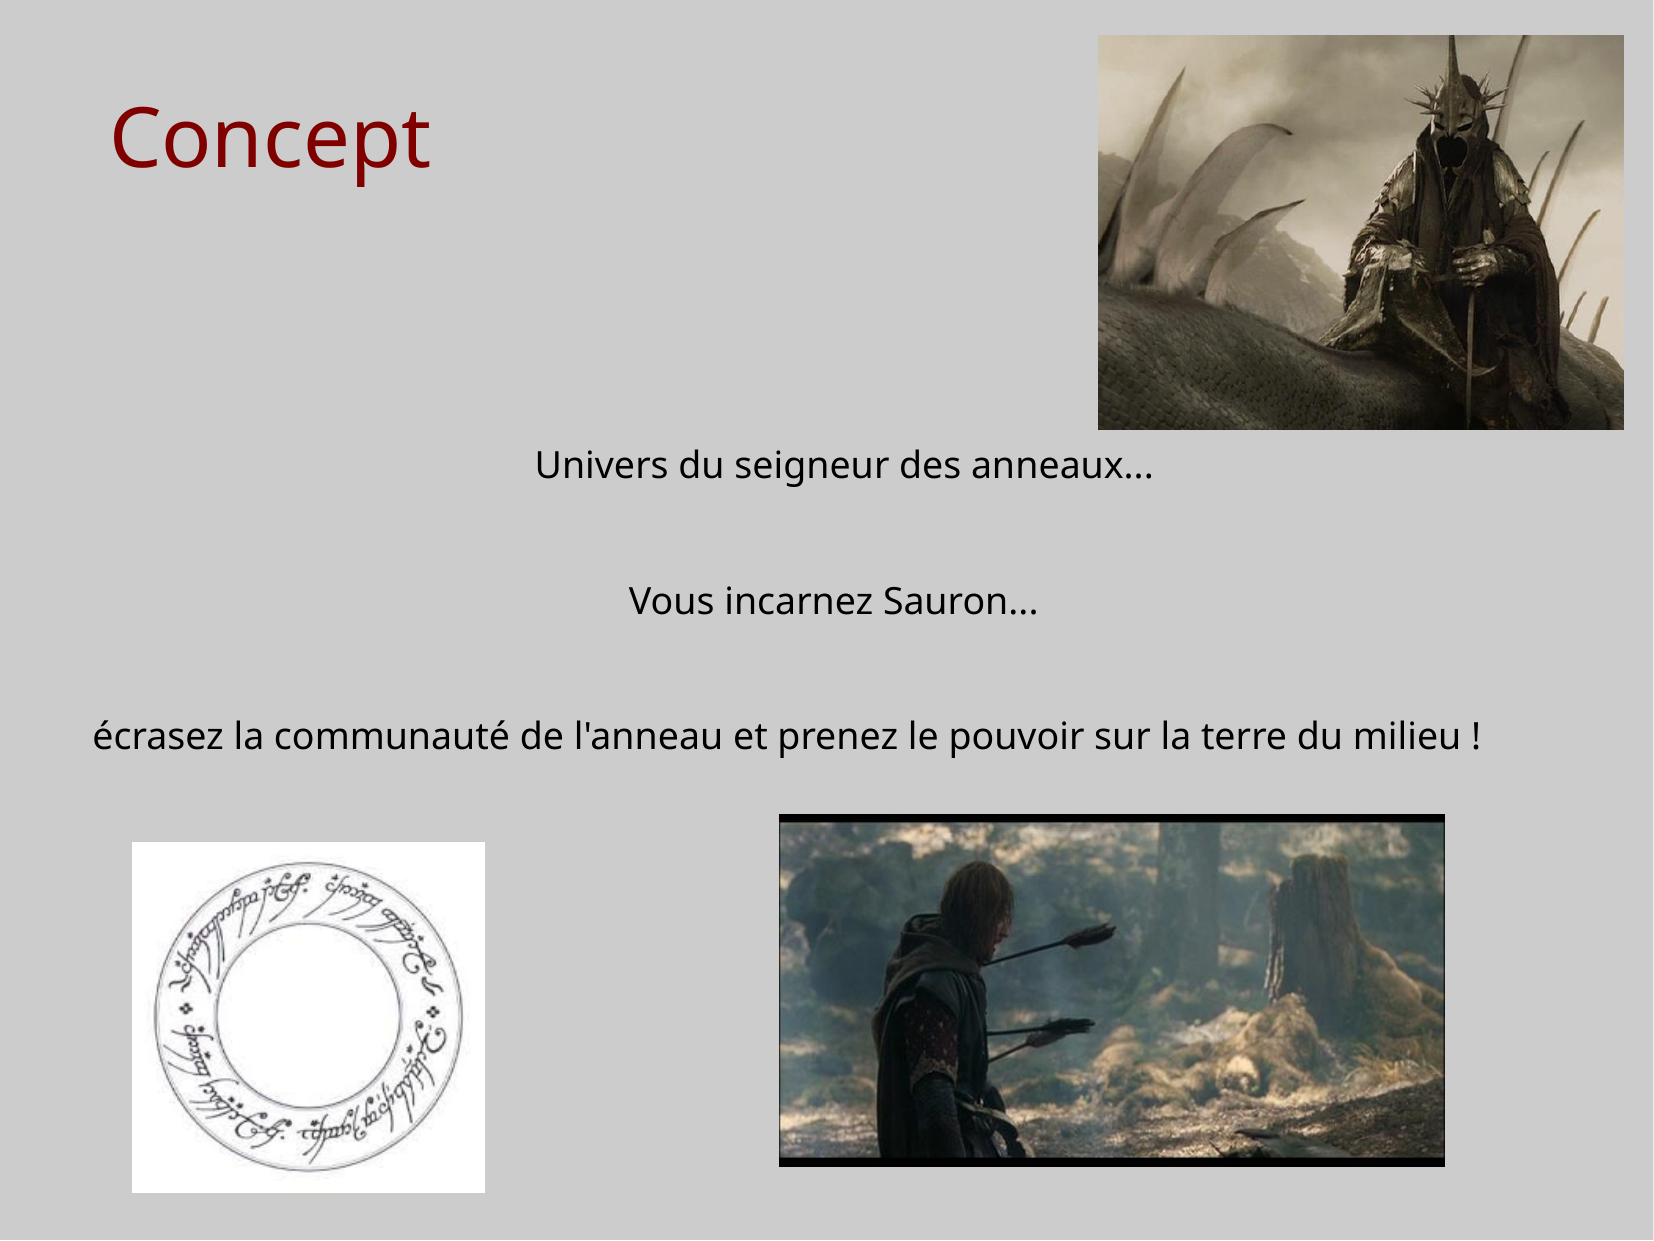

Concept
Univers du seigneur des anneaux...
Vous incarnez Sauron...
écrasez la communauté de l'anneau et prenez le pouvoir sur la terre du milieu !